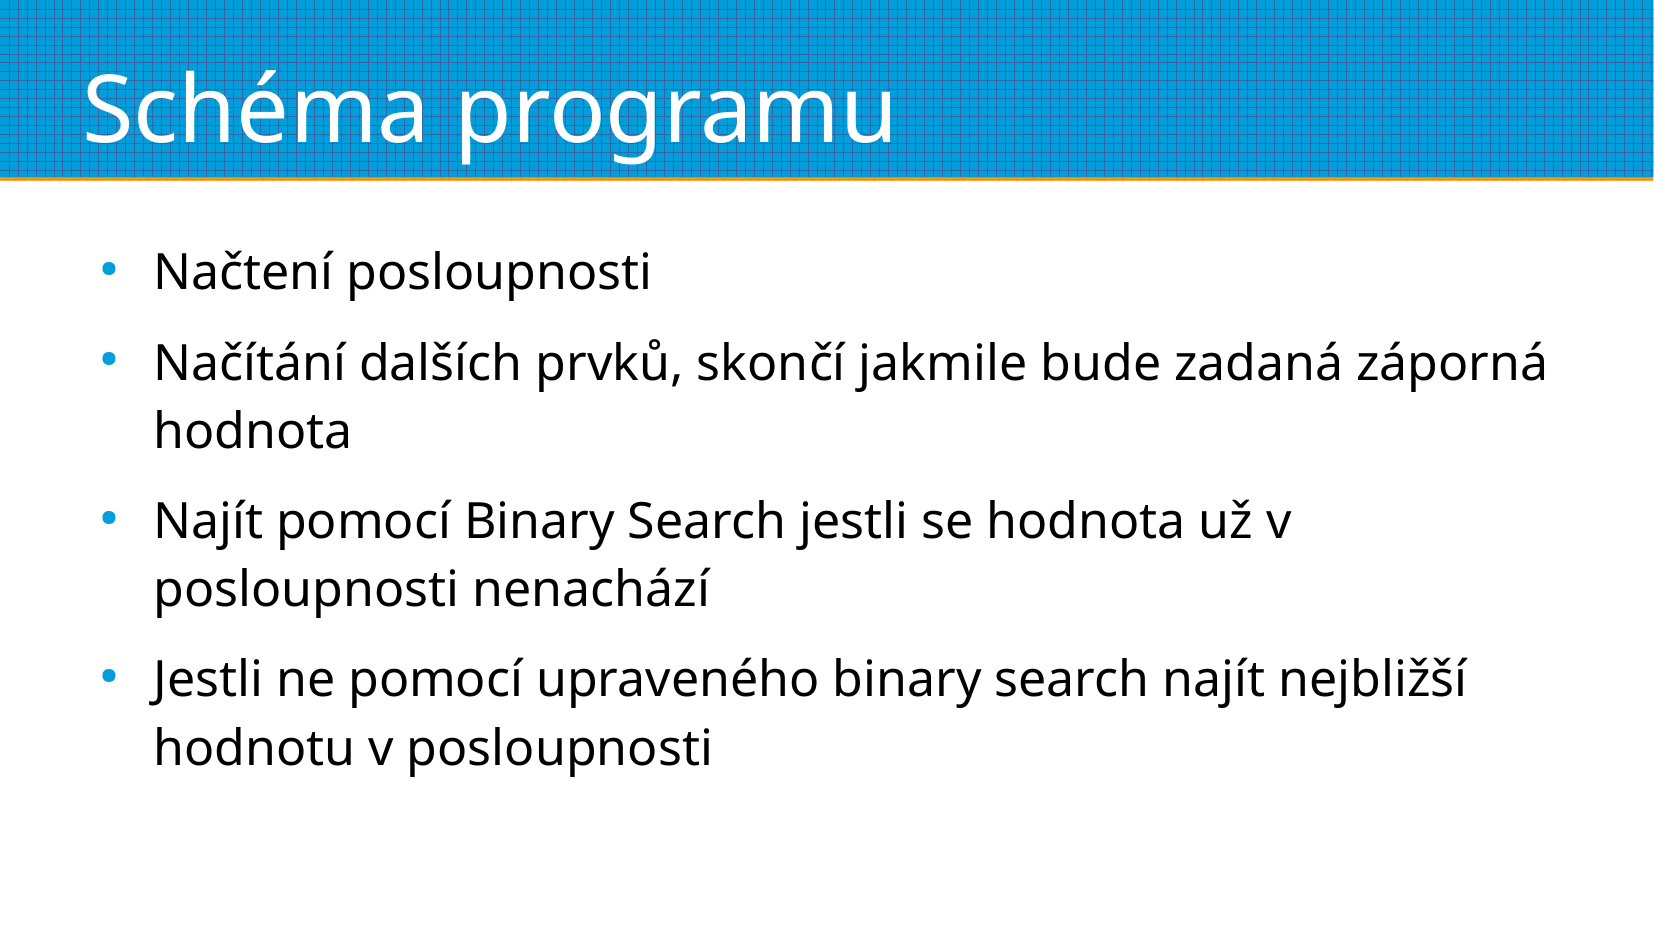

# Schéma programu
Načtení posloupnosti
Načítání dalších prvků, skončí jakmile bude zadaná záporná hodnota
Najít pomocí Binary Search jestli se hodnota už v posloupnosti nenachází
Jestli ne pomocí upraveného binary search najít nejbližší hodnotu v posloupnosti